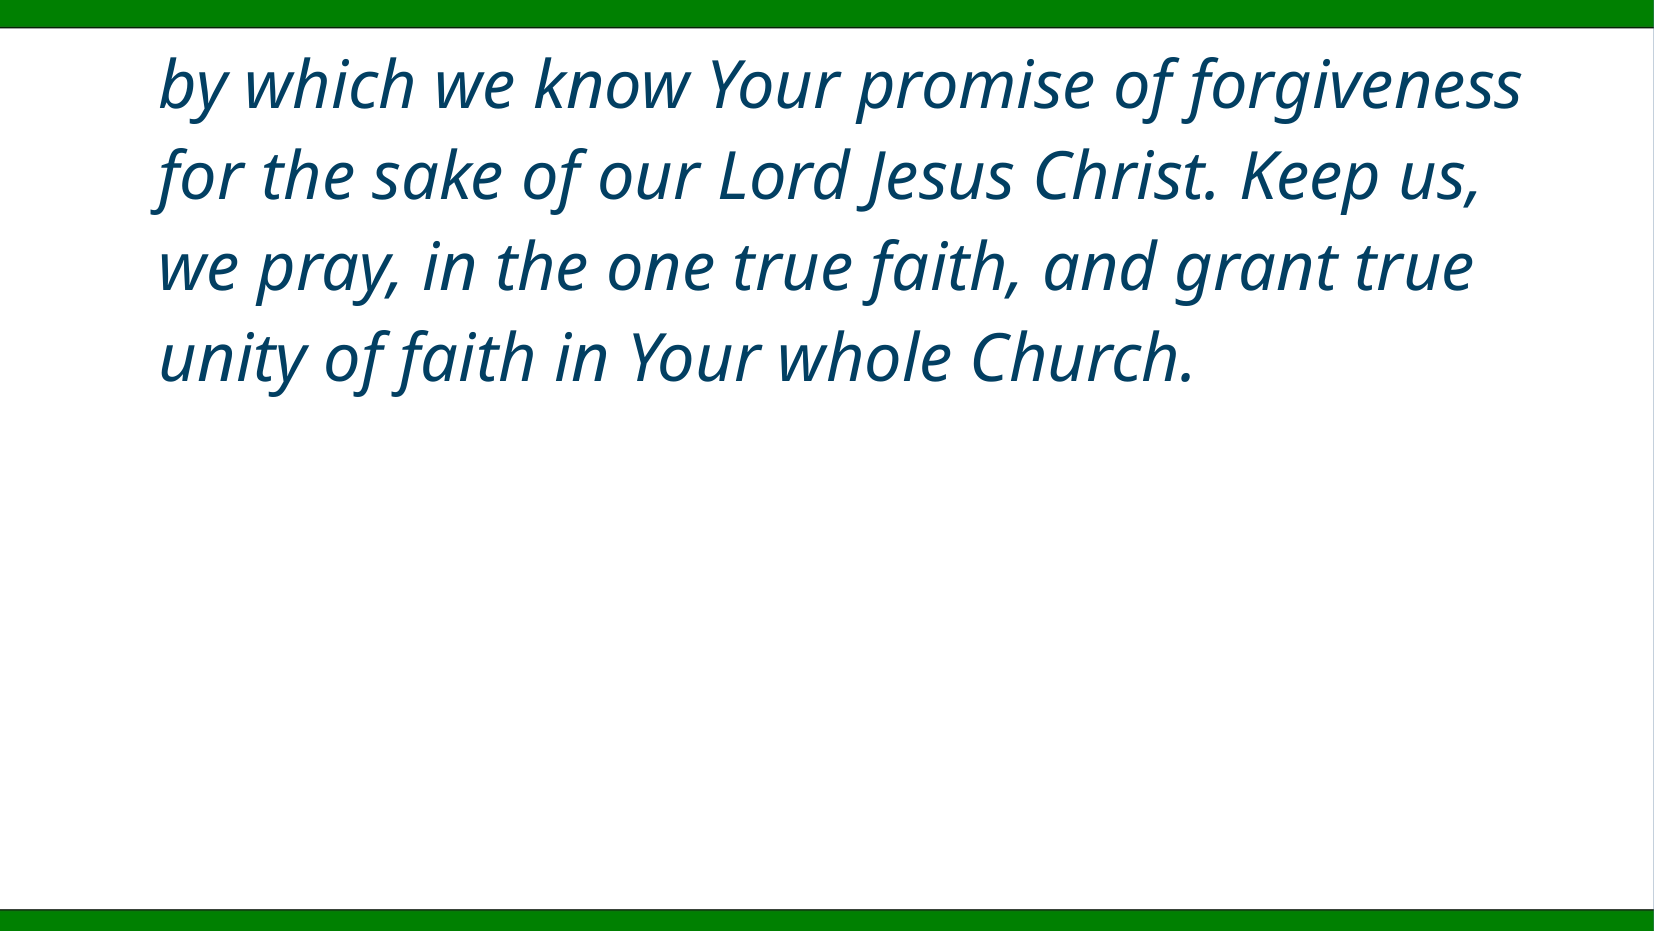

by which we know Your promise of forgiveness
 for the sake of our Lord Jesus Christ. Keep us,
 we pray, in the one true faith, and grant true
 unity of faith in Your whole Church.